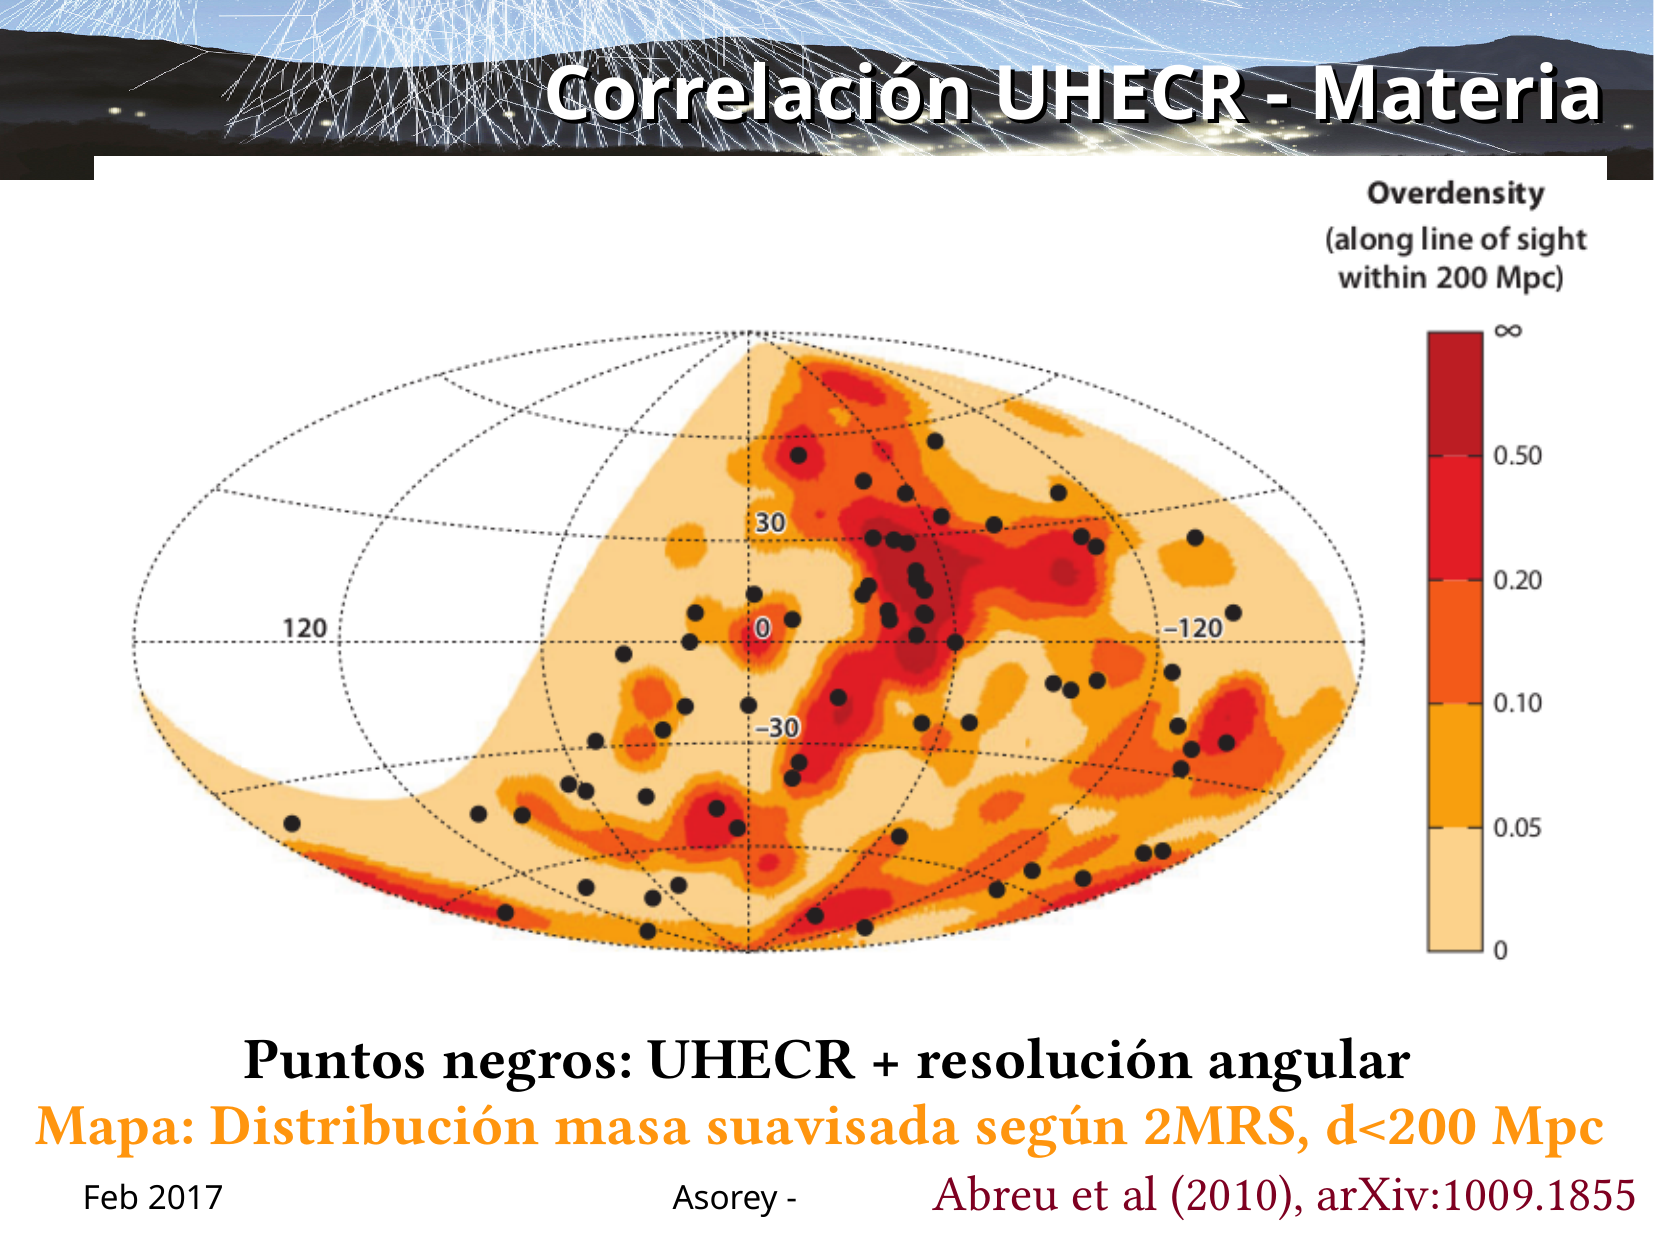

# Correlación UHECR - Materia
Puntos negros: UHECR + resolución angular
Mapa: Distribución masa suavisada según 2MRS, d<200 Mpc
Abreu et al (2010), arXiv:1009.1855
Feb 2017
Asorey - Chile - U01
62